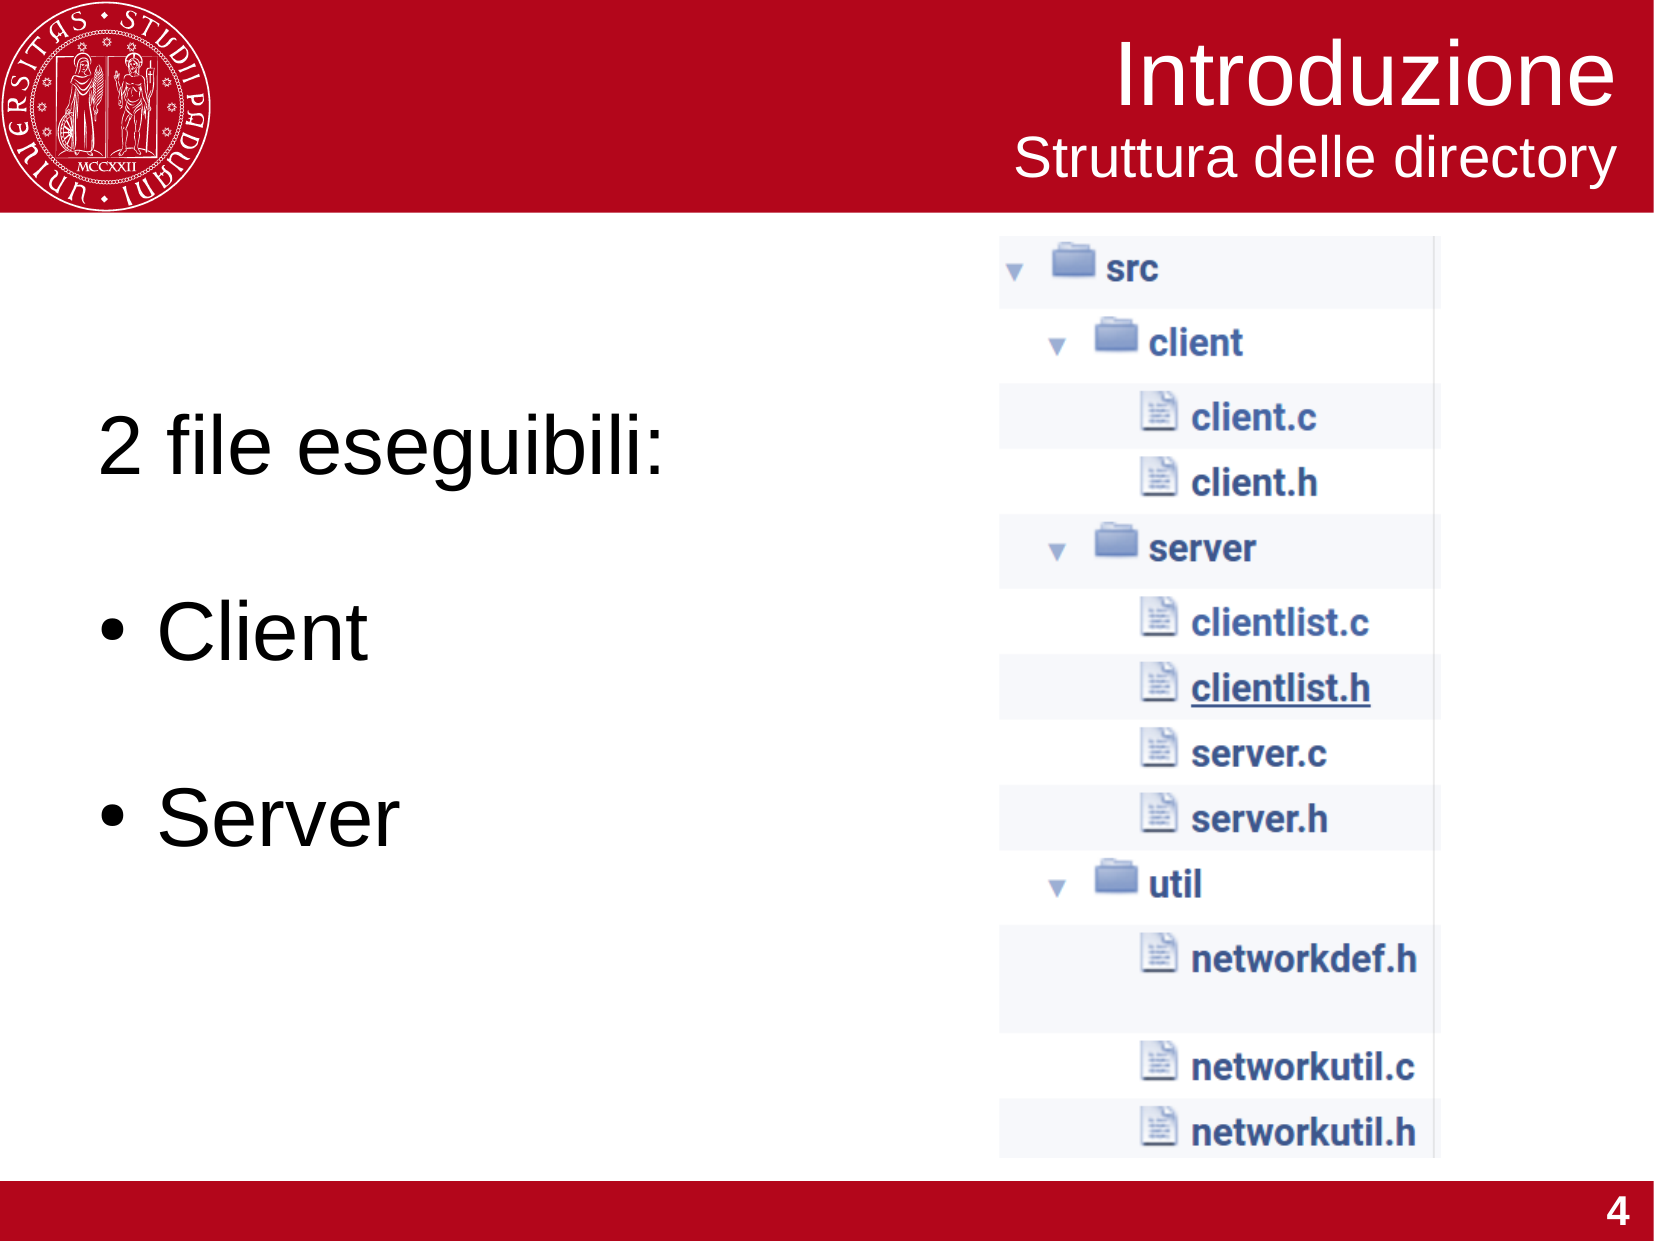

# Introduzione Struttura delle directory
2 file eseguibili:
 Client
 Server
4